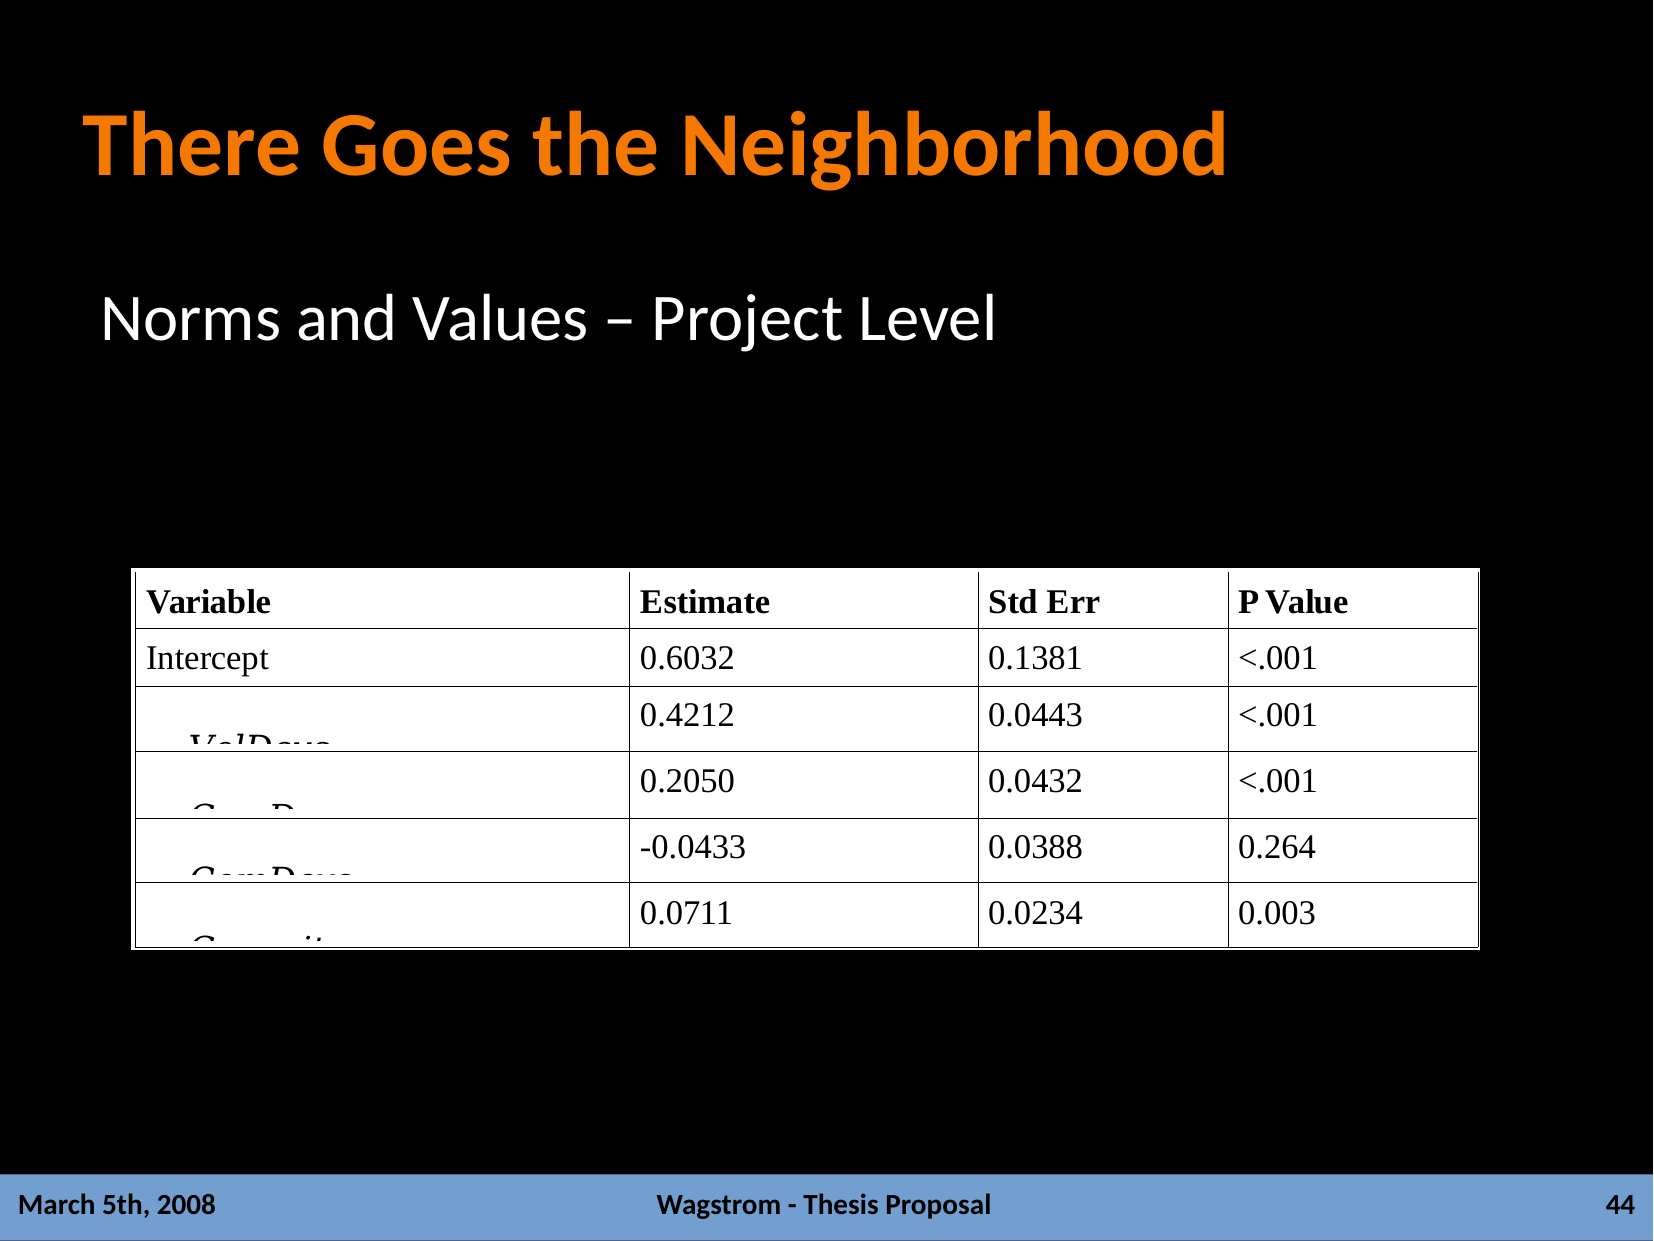

# There Goes the Neighborhood
Norms and Values – Project Level
March 5th, 2008
Wagstrom - Thesis Proposal
44